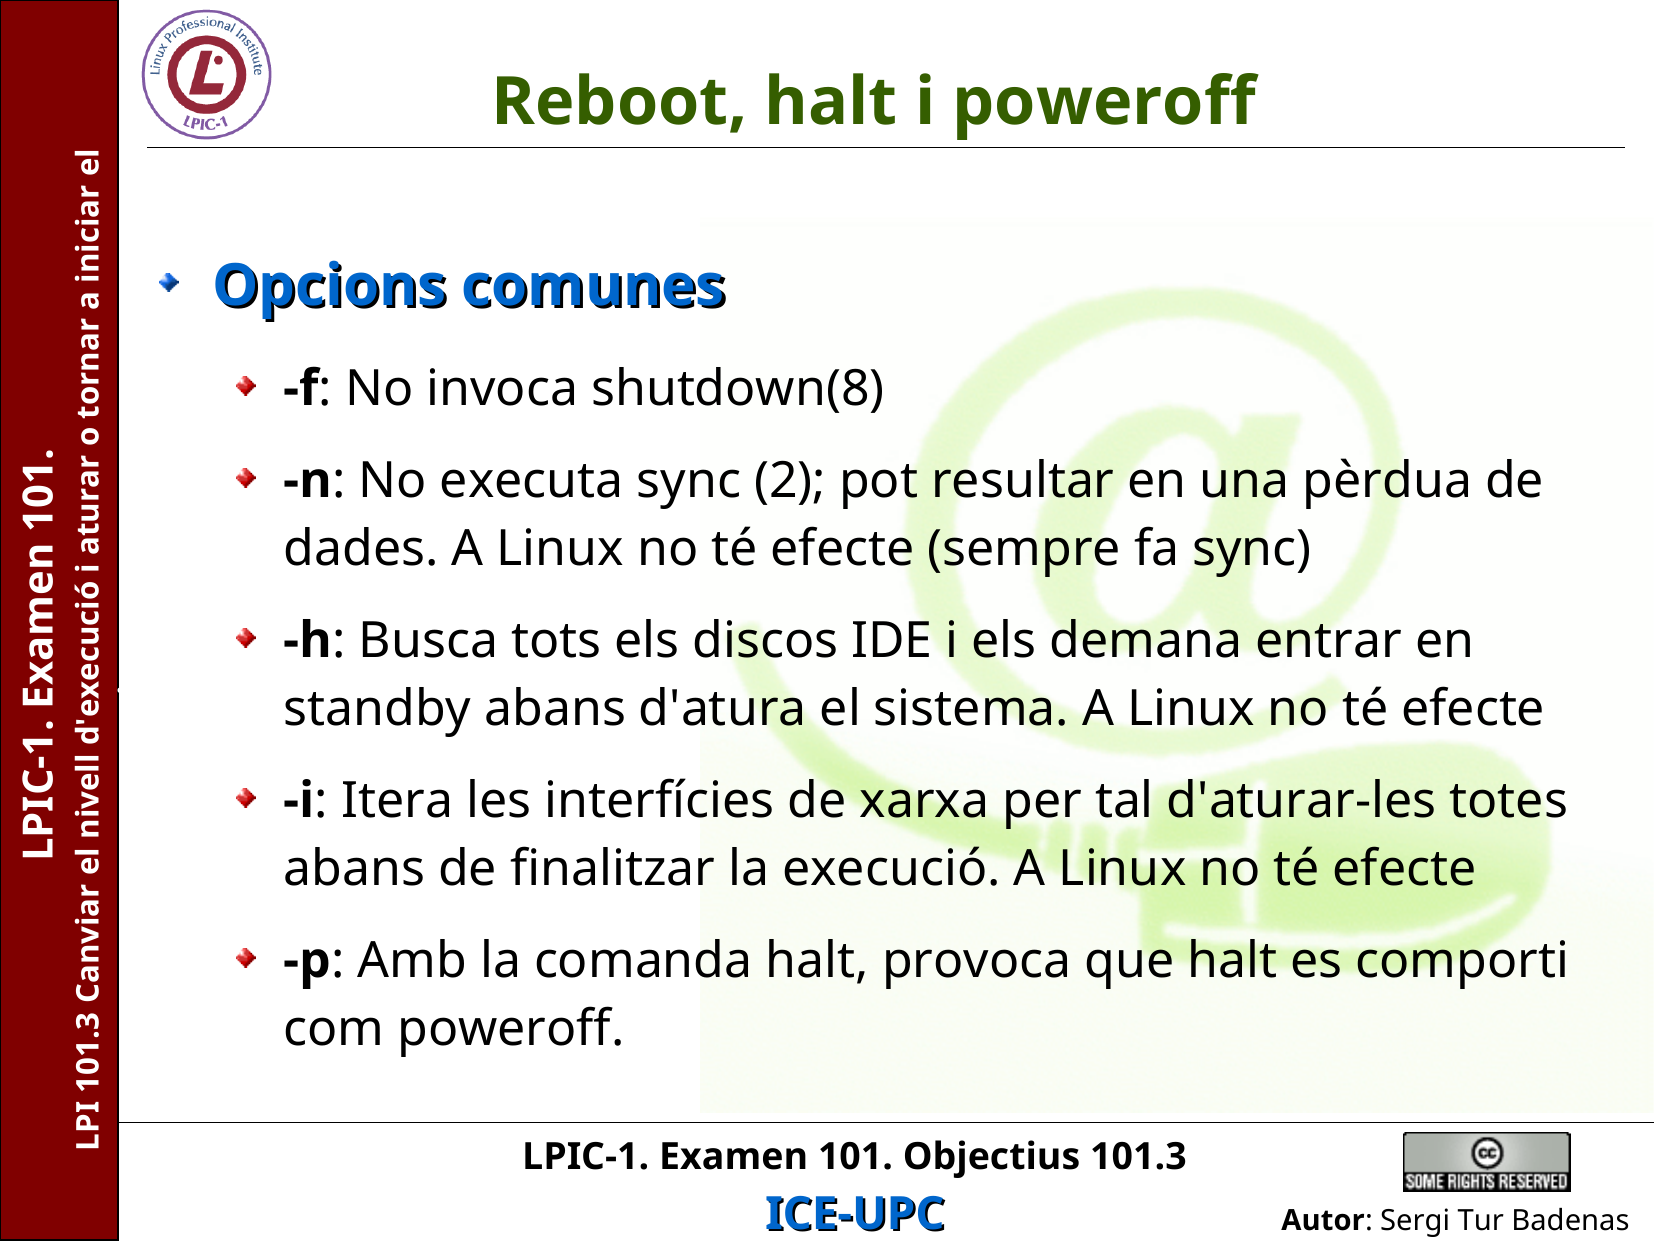

# Reboot, halt i poweroff
Opcions comunes
-f: No invoca shutdown(8)
-n: No executa sync (2); pot resultar en una pèrdua de dades. A Linux no té efecte (sempre fa sync)
-h: Busca tots els discos IDE i els demana entrar en standby abans d'atura el sistema. A Linux no té efecte
-i: Itera les interfícies de xarxa per tal d'aturar-les totes abans de finalitzar la execució. A Linux no té efecte
-p: Amb la comanda halt, provoca que halt es comporti com poweroff.